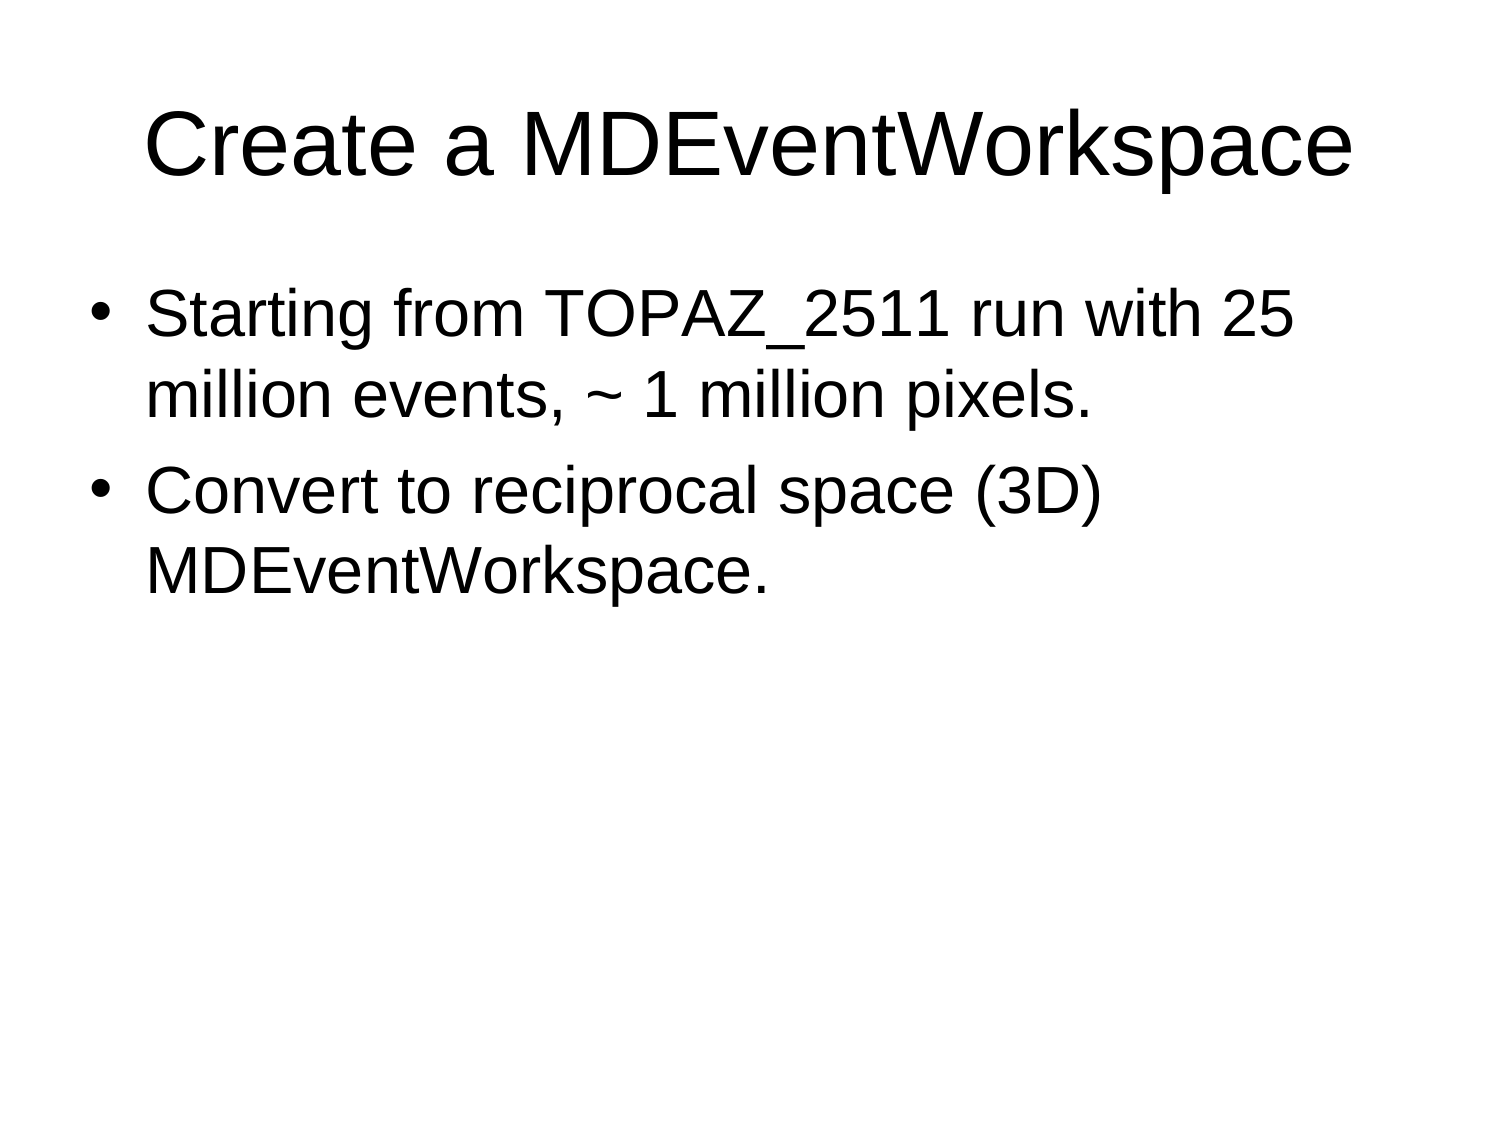

# Create a MDEventWorkspace
Starting from TOPAZ_2511 run with 25 million events, ~ 1 million pixels.
Convert to reciprocal space (3D) MDEventWorkspace.